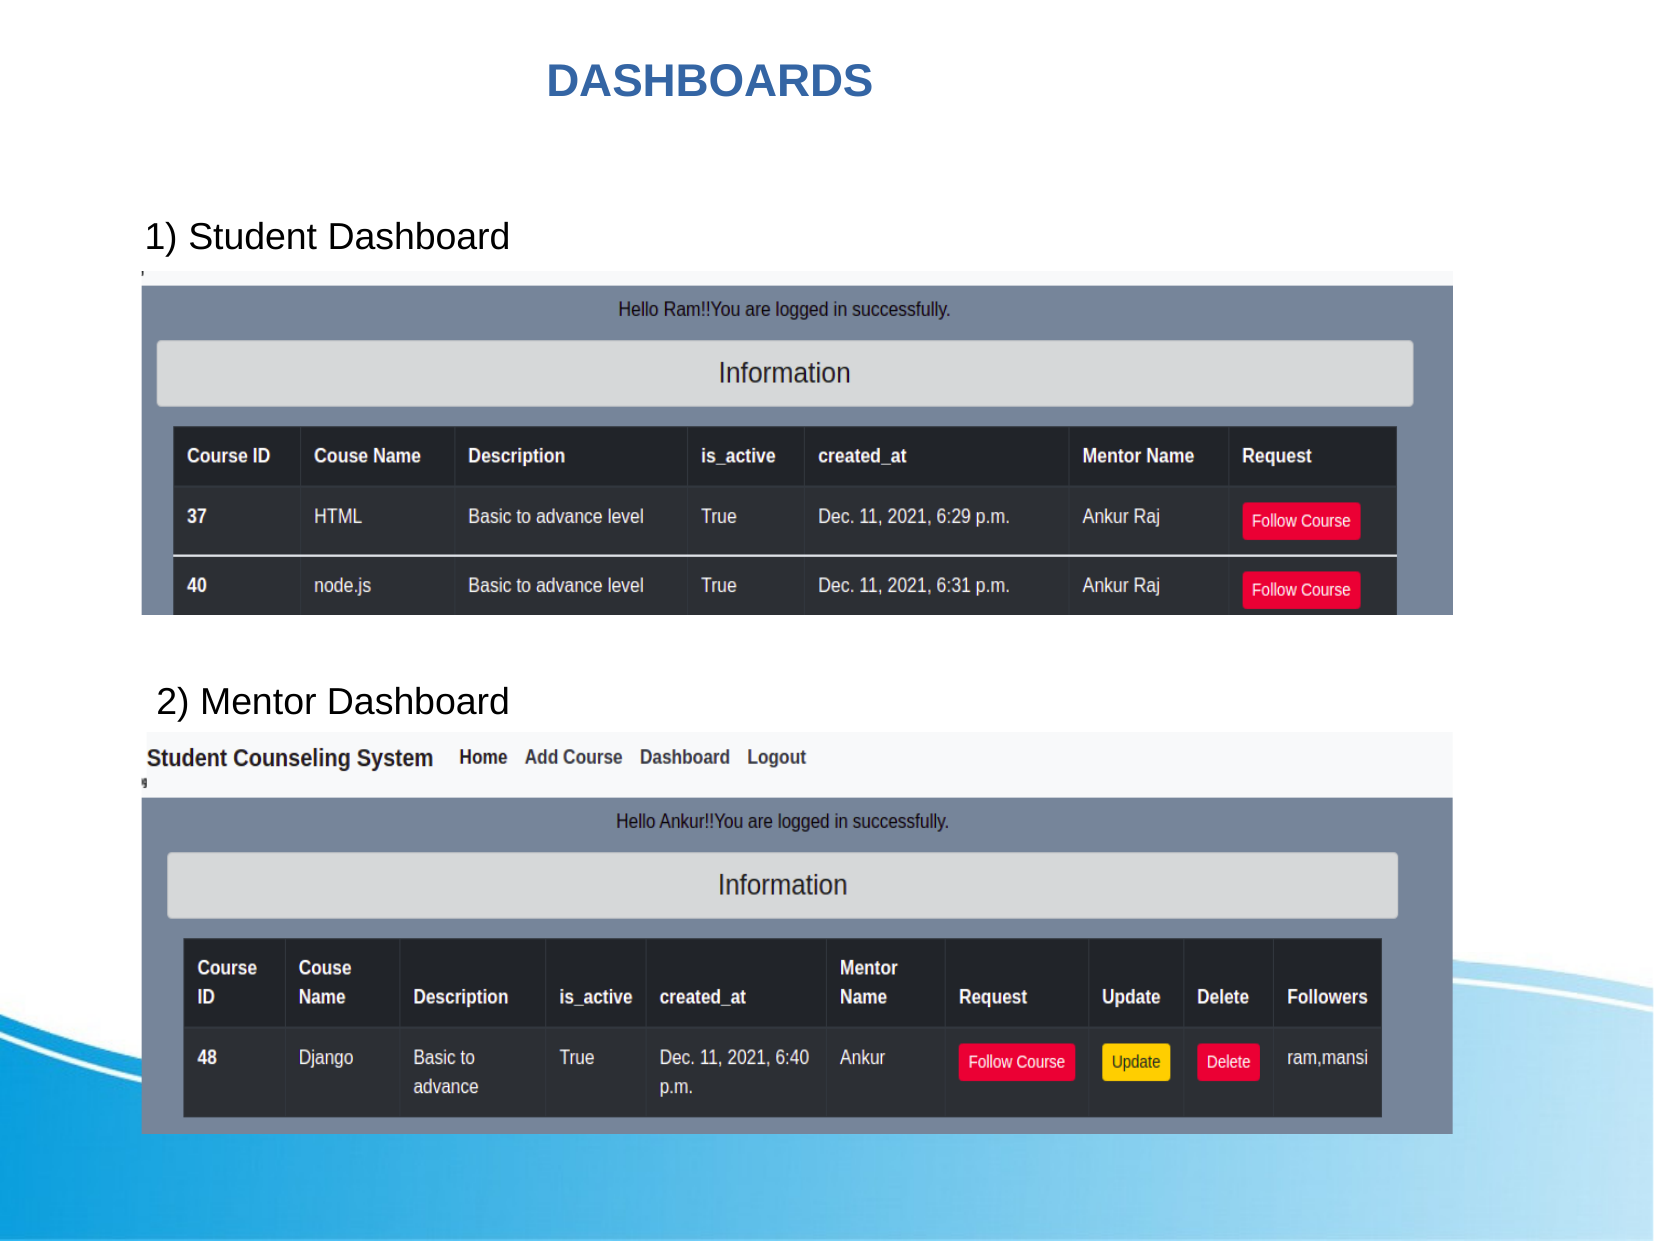

DASHBOARDS
1) Student Dashboard
2) Mentor Dashboard